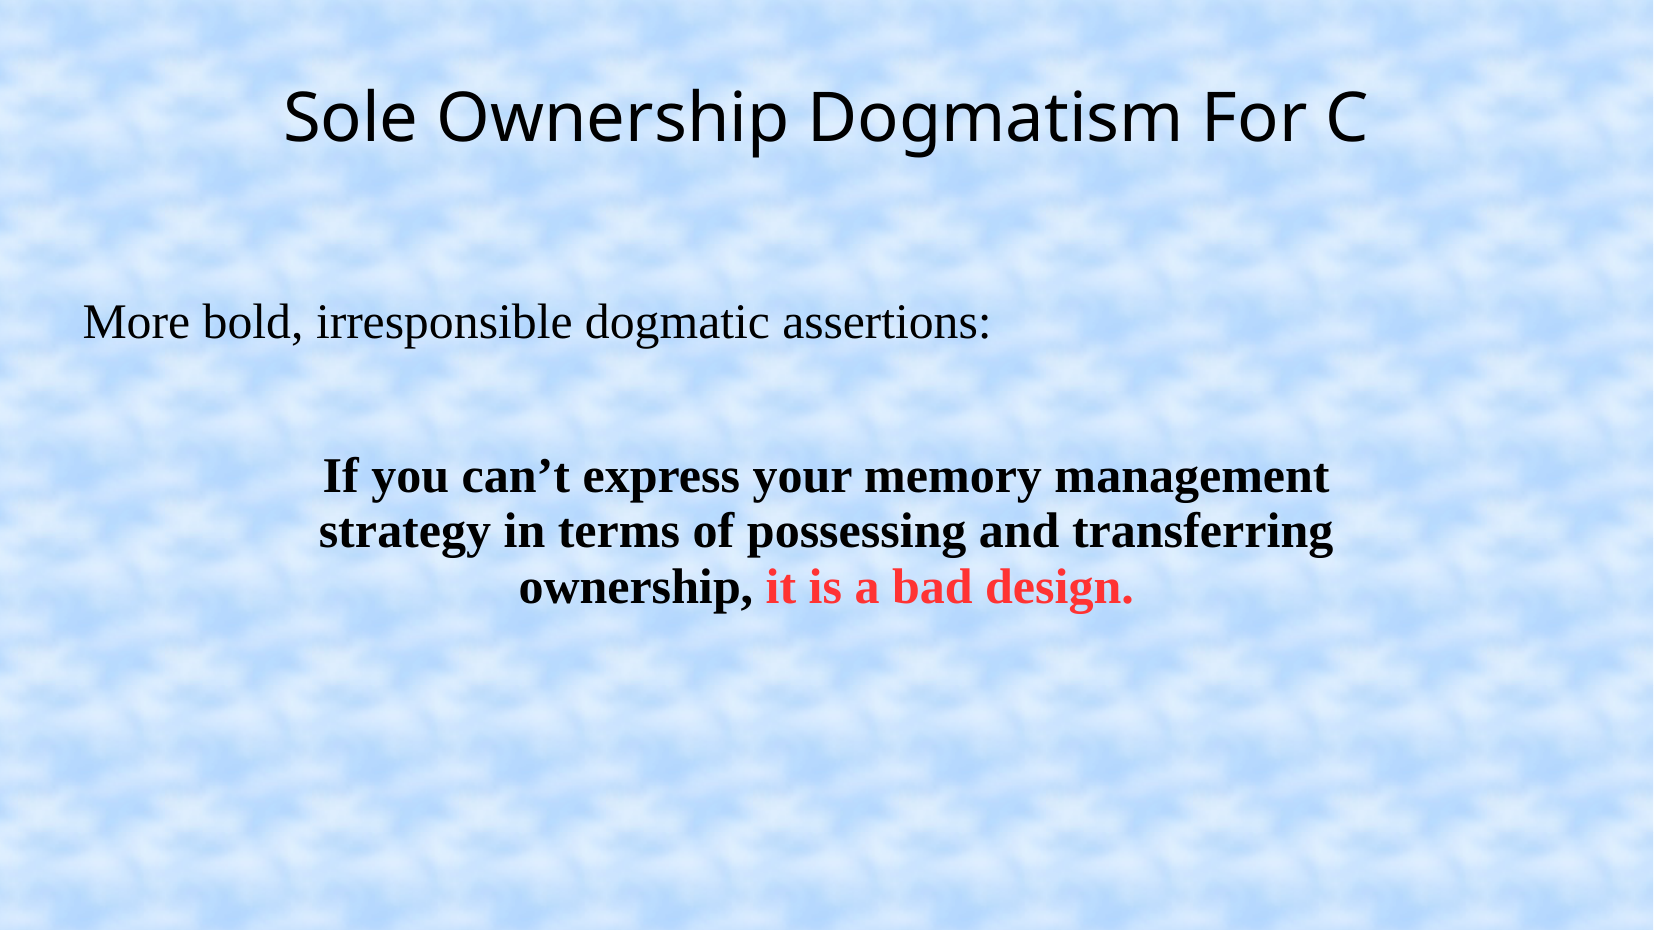

# Sole Ownership Dogmatism For C
More bold, irresponsible dogmatic assertions:
If you can’t express your memory management strategy in terms of possessing and transferring ownership, it is a bad design.